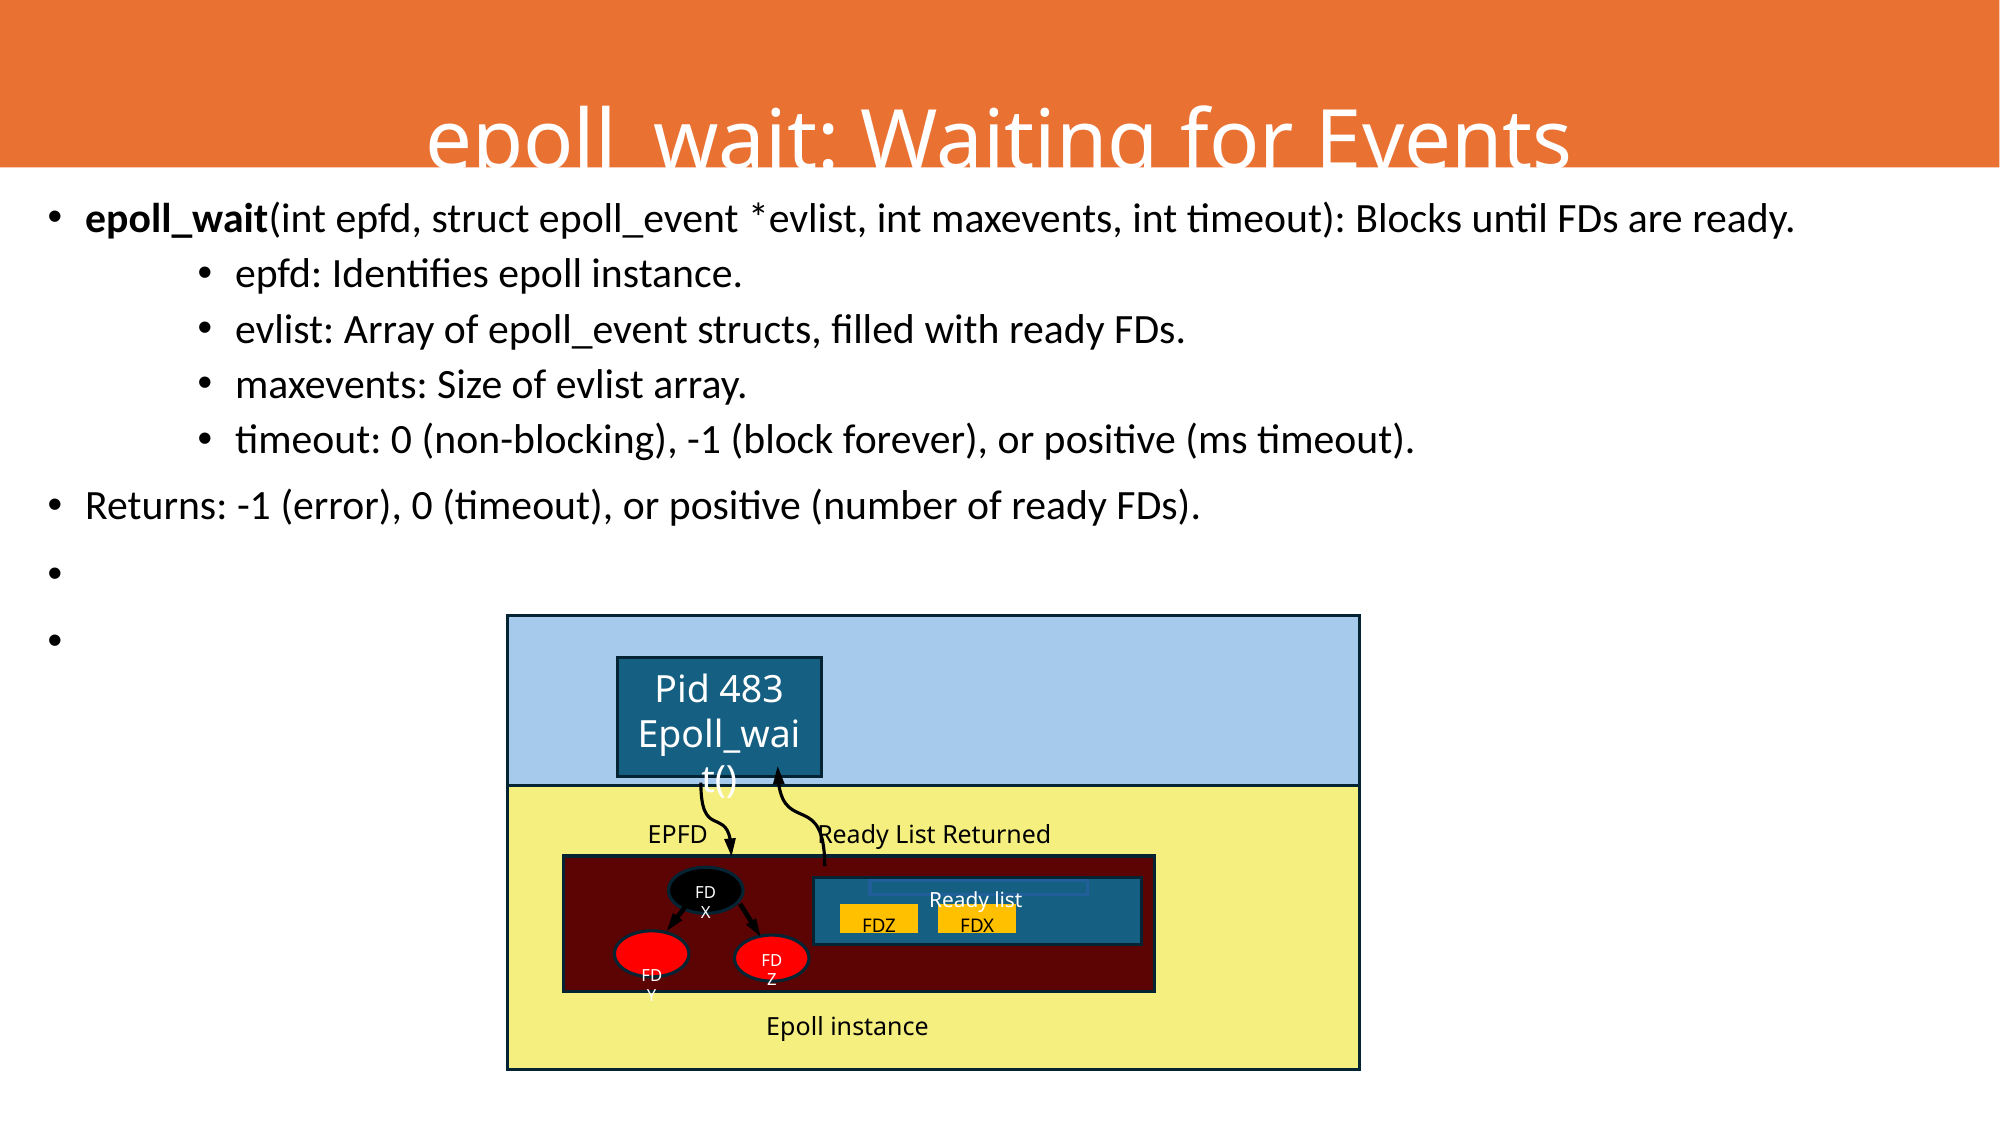

# epoll_wait: Waiting for Events
epoll_wait(int epfd, struct epoll_event *evlist, int maxevents, int timeout): Blocks until FDs are ready.
epfd: Identifies epoll instance.
evlist: Array of epoll_event structs, filled with ready FDs.
maxevents: Size of evlist array.
timeout: 0 (non-blocking), -1 (block forever), or positive (ms timeout).
Returns: -1 (error), 0 (timeout), or positive (number of ready FDs).
Pid 483
Epoll_wait()
EPFD
Ready List Returned
FD X
Ready list
FDZ
FDX
FD Y
FD Z
Epoll instance